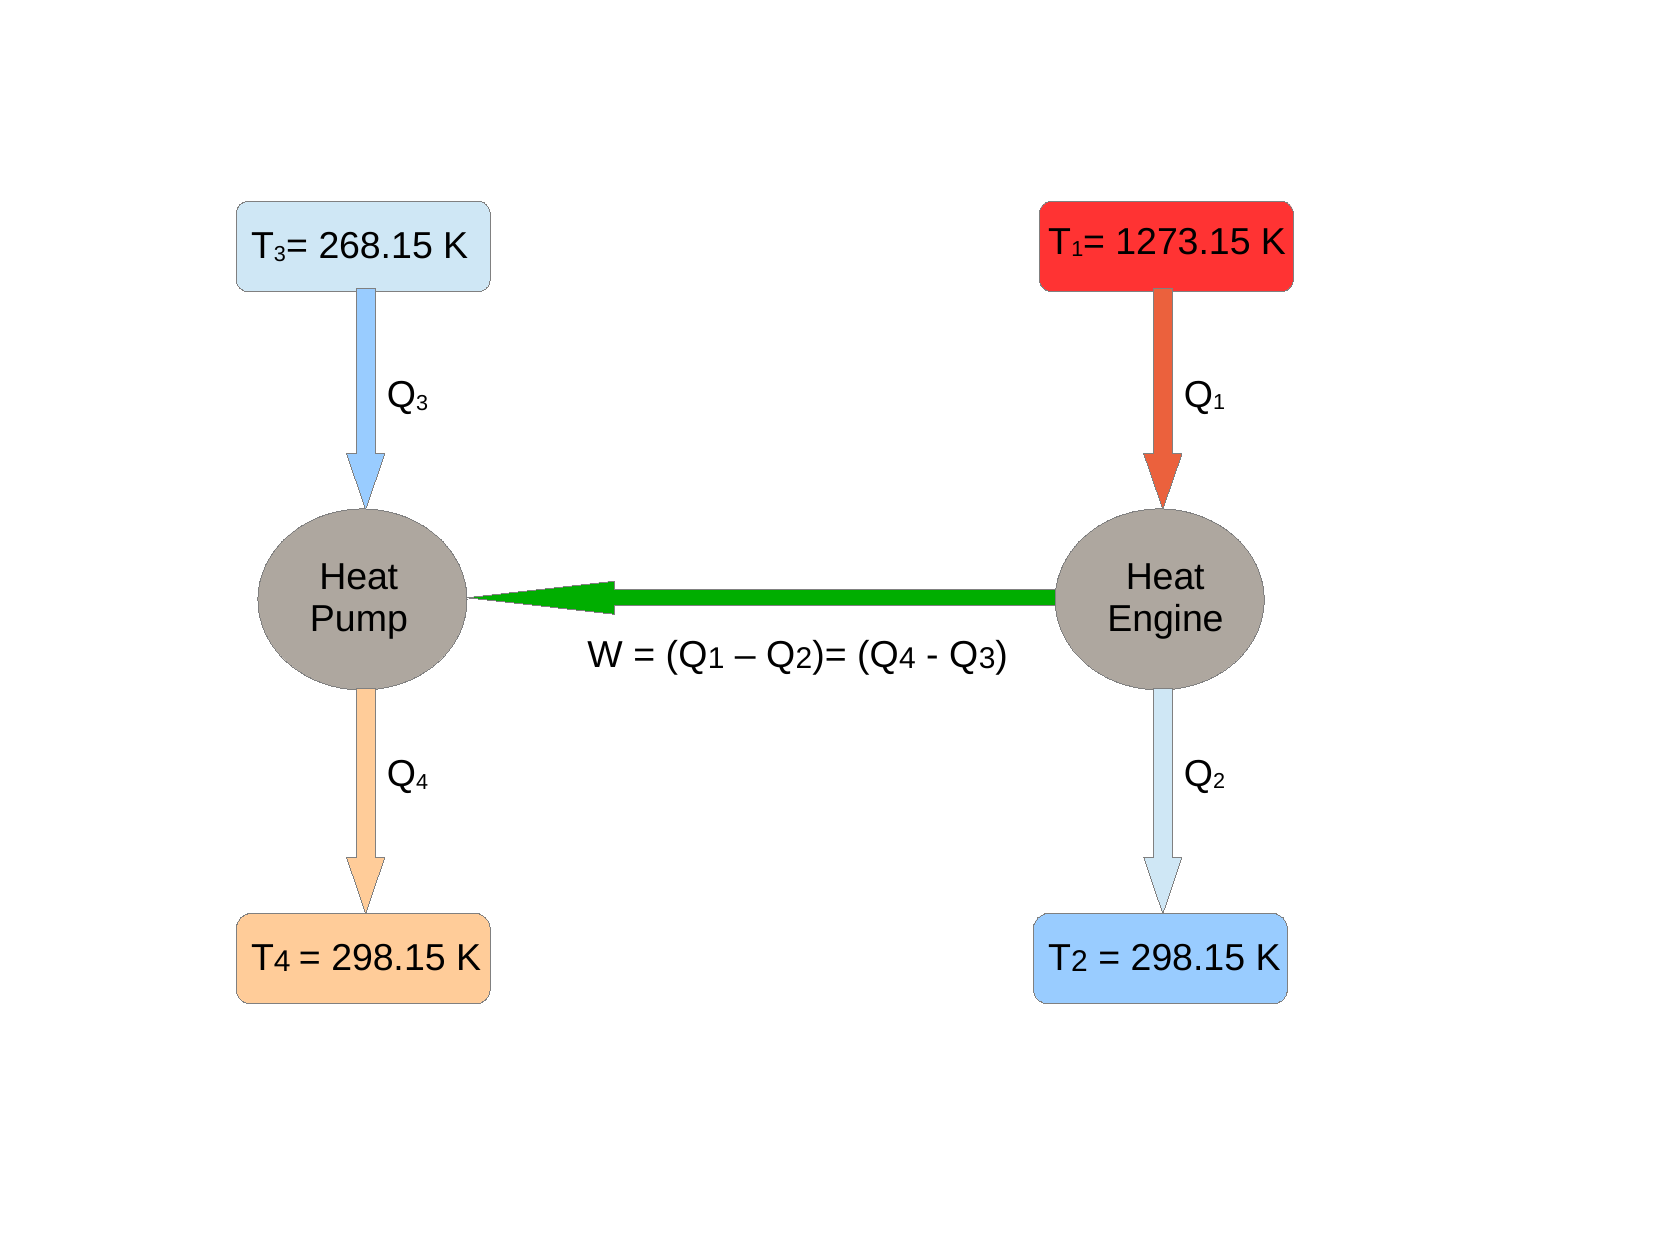

T1= 1273.15 K
T3= 268.15 K
Q1
Q3
Heat Engine
Heat Pump
W = (Q1 – Q2)= (Q4 - Q3)
Q2
Q4
T2 = 298.15 K
T4 = 298.15 K